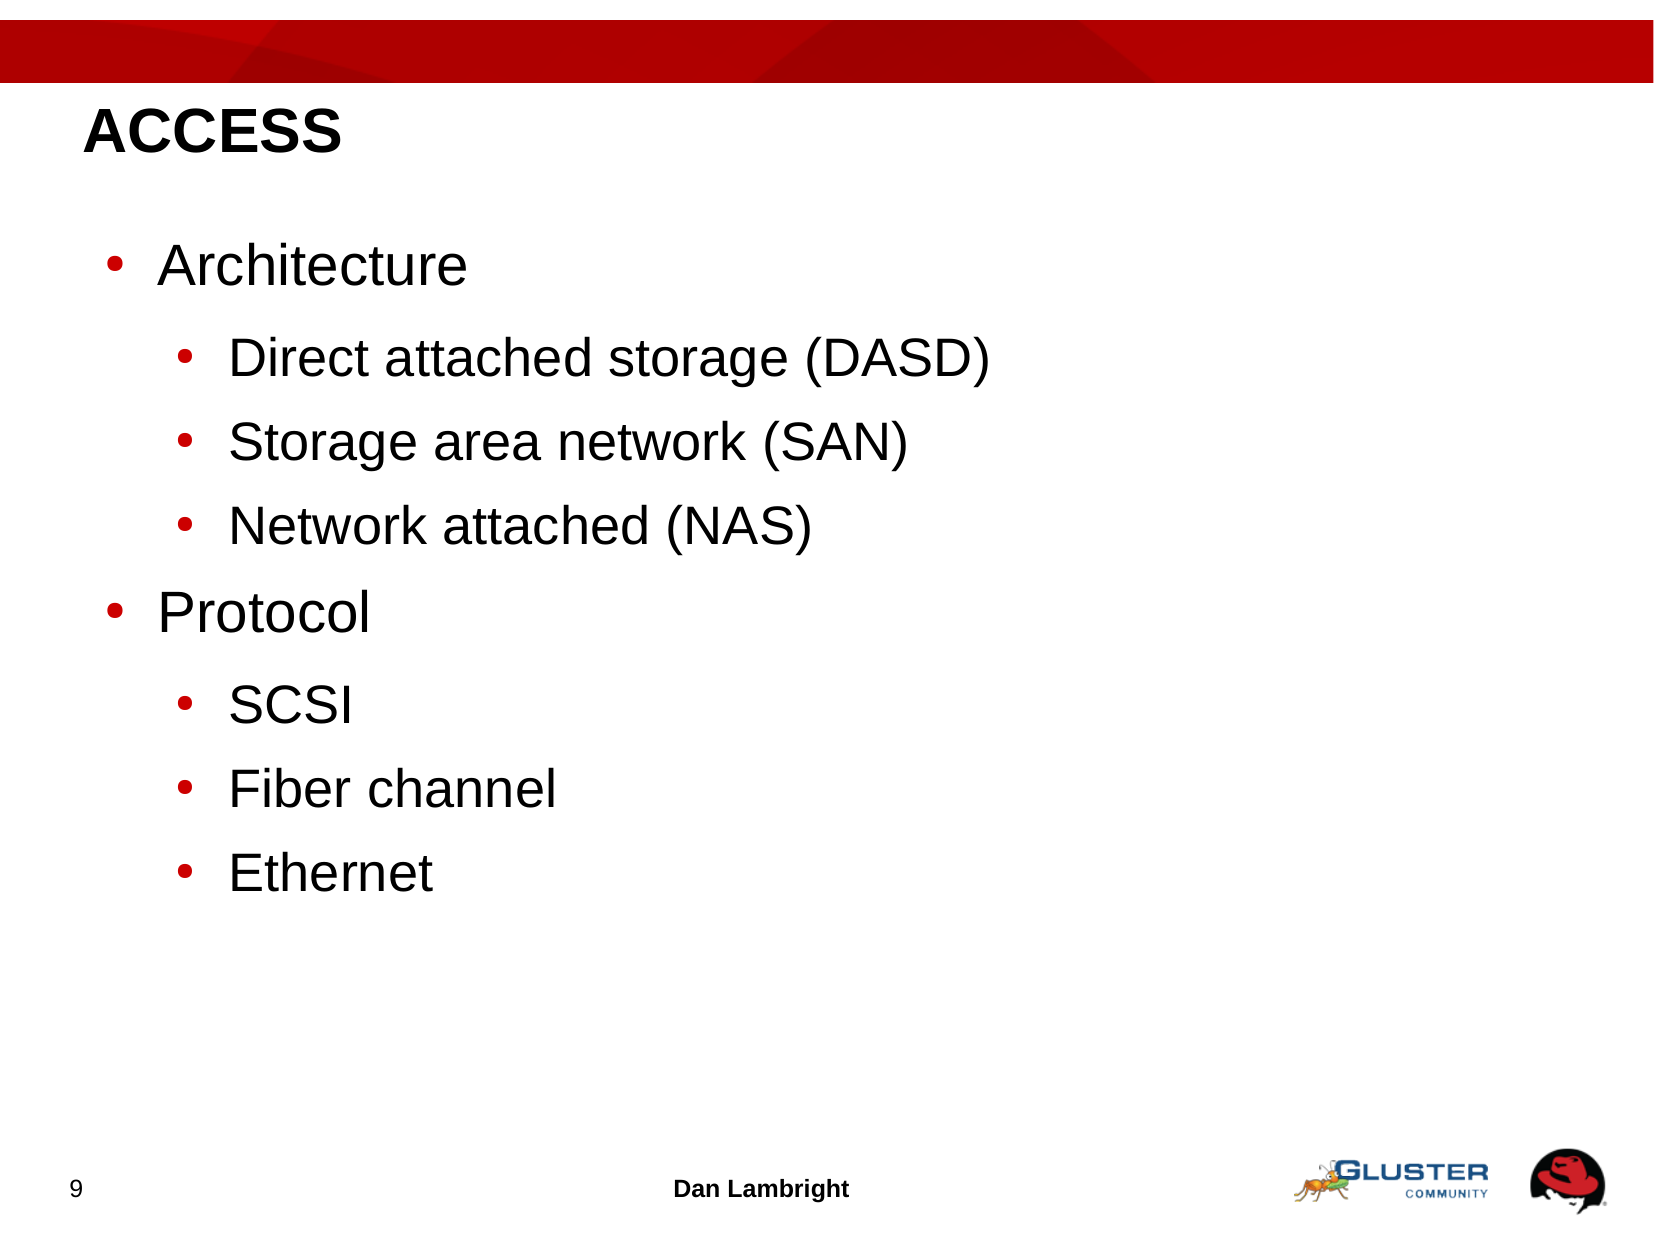

# ACCESS
Architecture
Direct attached storage (DASD)
Storage area network (SAN)
Network attached (NAS)
Protocol
SCSI
Fiber channel
Ethernet